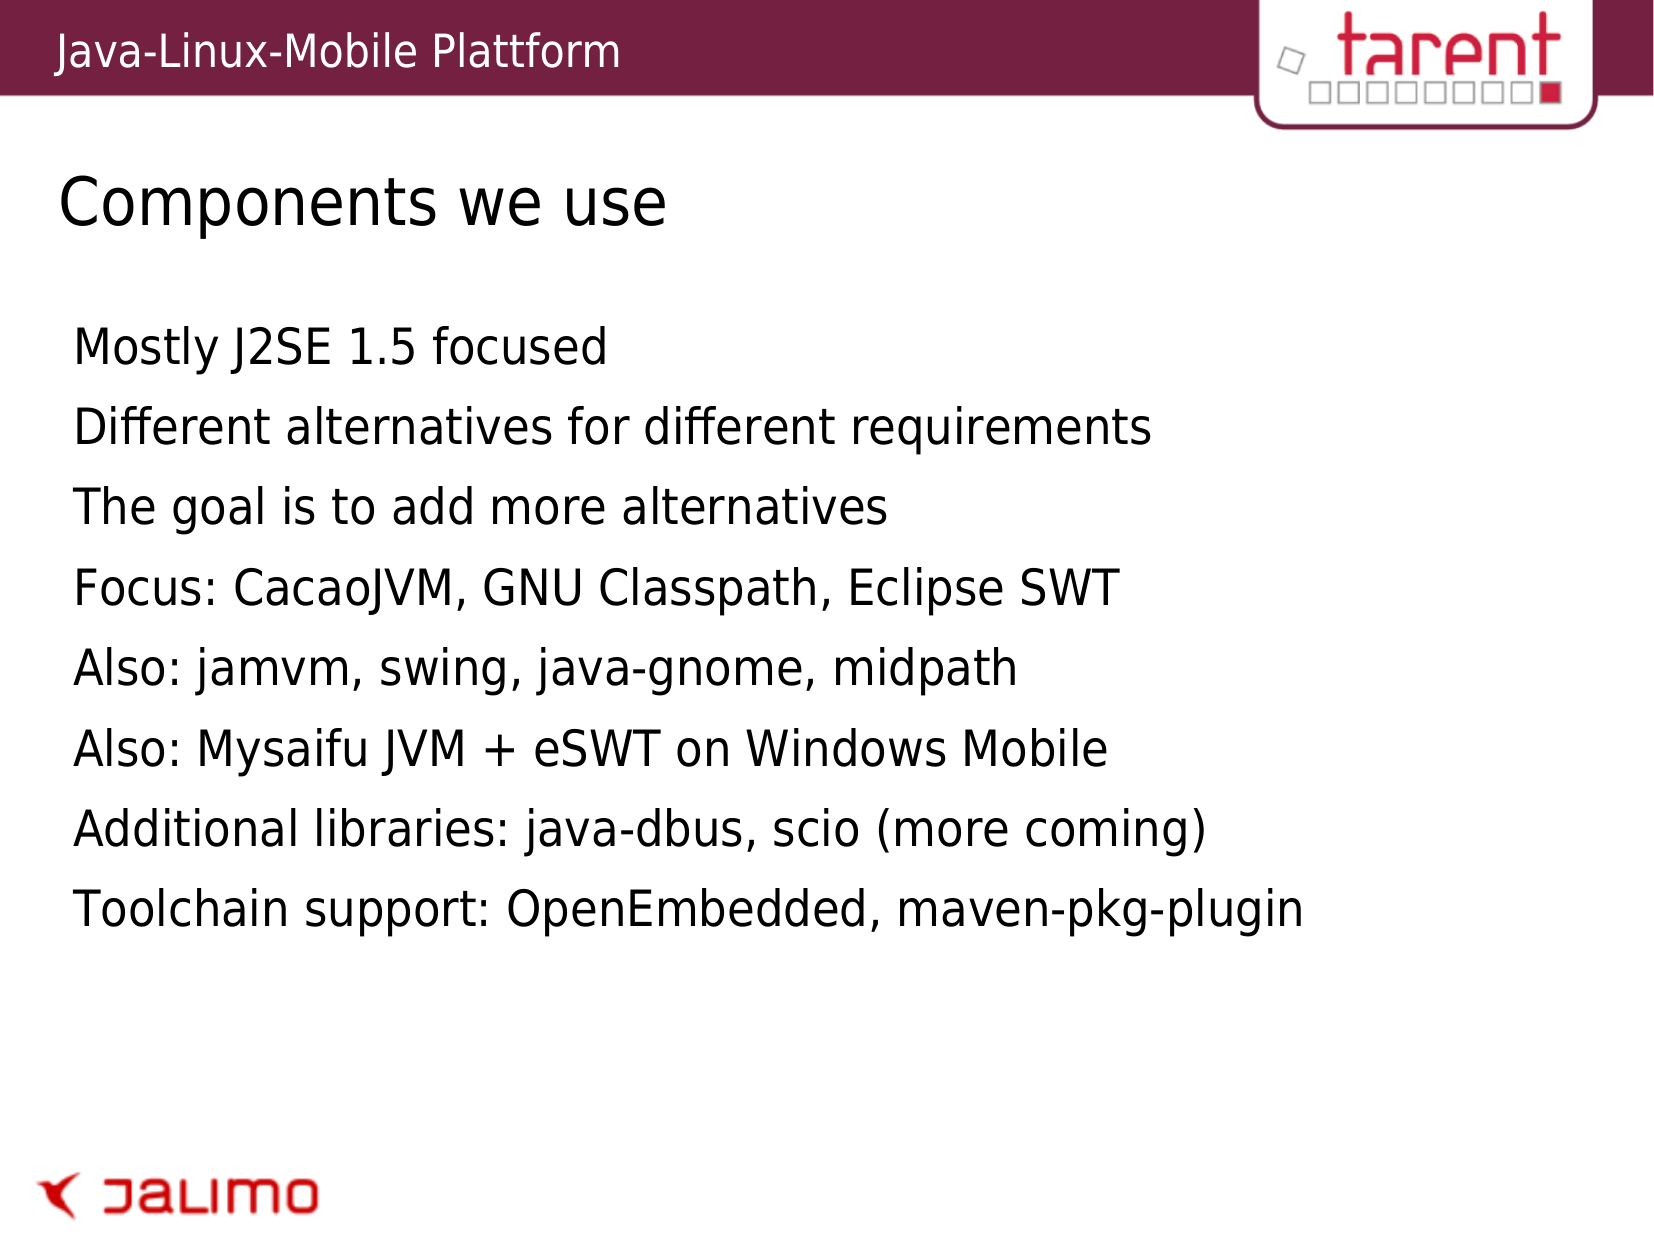

# Components we use
Mostly J2SE 1.5 focused
Different alternatives for different requirements
The goal is to add more alternatives
Focus: CacaoJVM, GNU Classpath, Eclipse SWT
Also: jamvm, swing, java-gnome, midpath
Also: Mysaifu JVM + eSWT on Windows Mobile
Additional libraries: java-dbus, scio (more coming)
Toolchain support: OpenEmbedded, maven-pkg-plugin